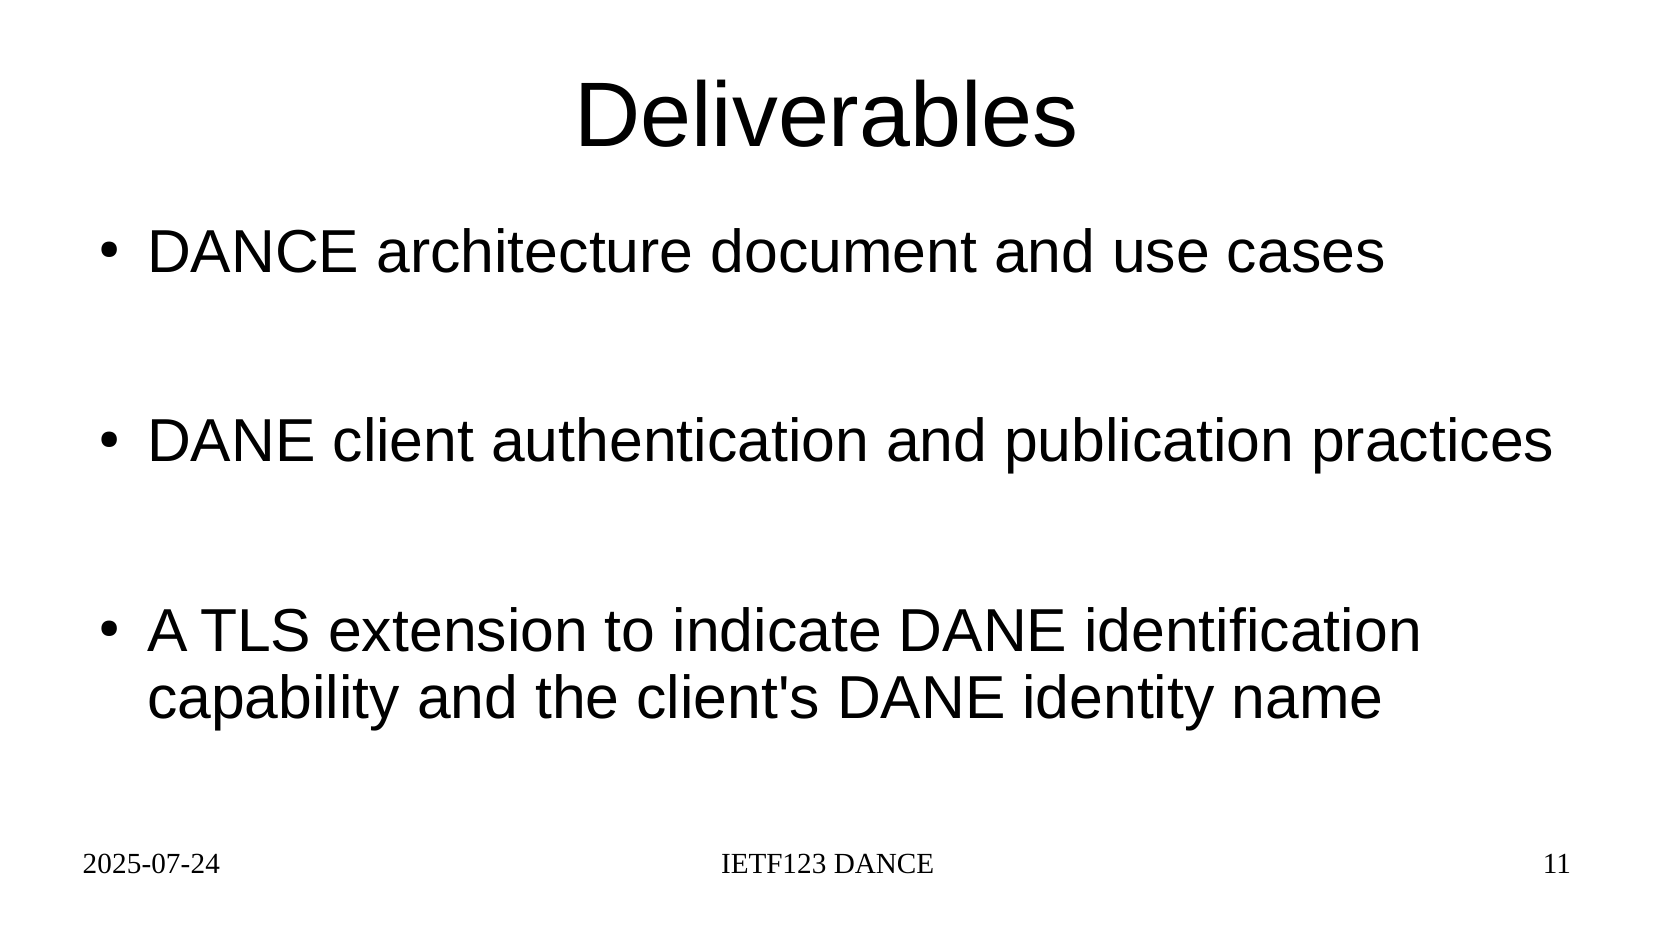

# Deliverables
DANCE architecture document and use cases
DANE client authentication and publication practices
A TLS extension to indicate DANE identification capability and the client's DANE identity name
2025-07-24
IETF123 DANCE
11